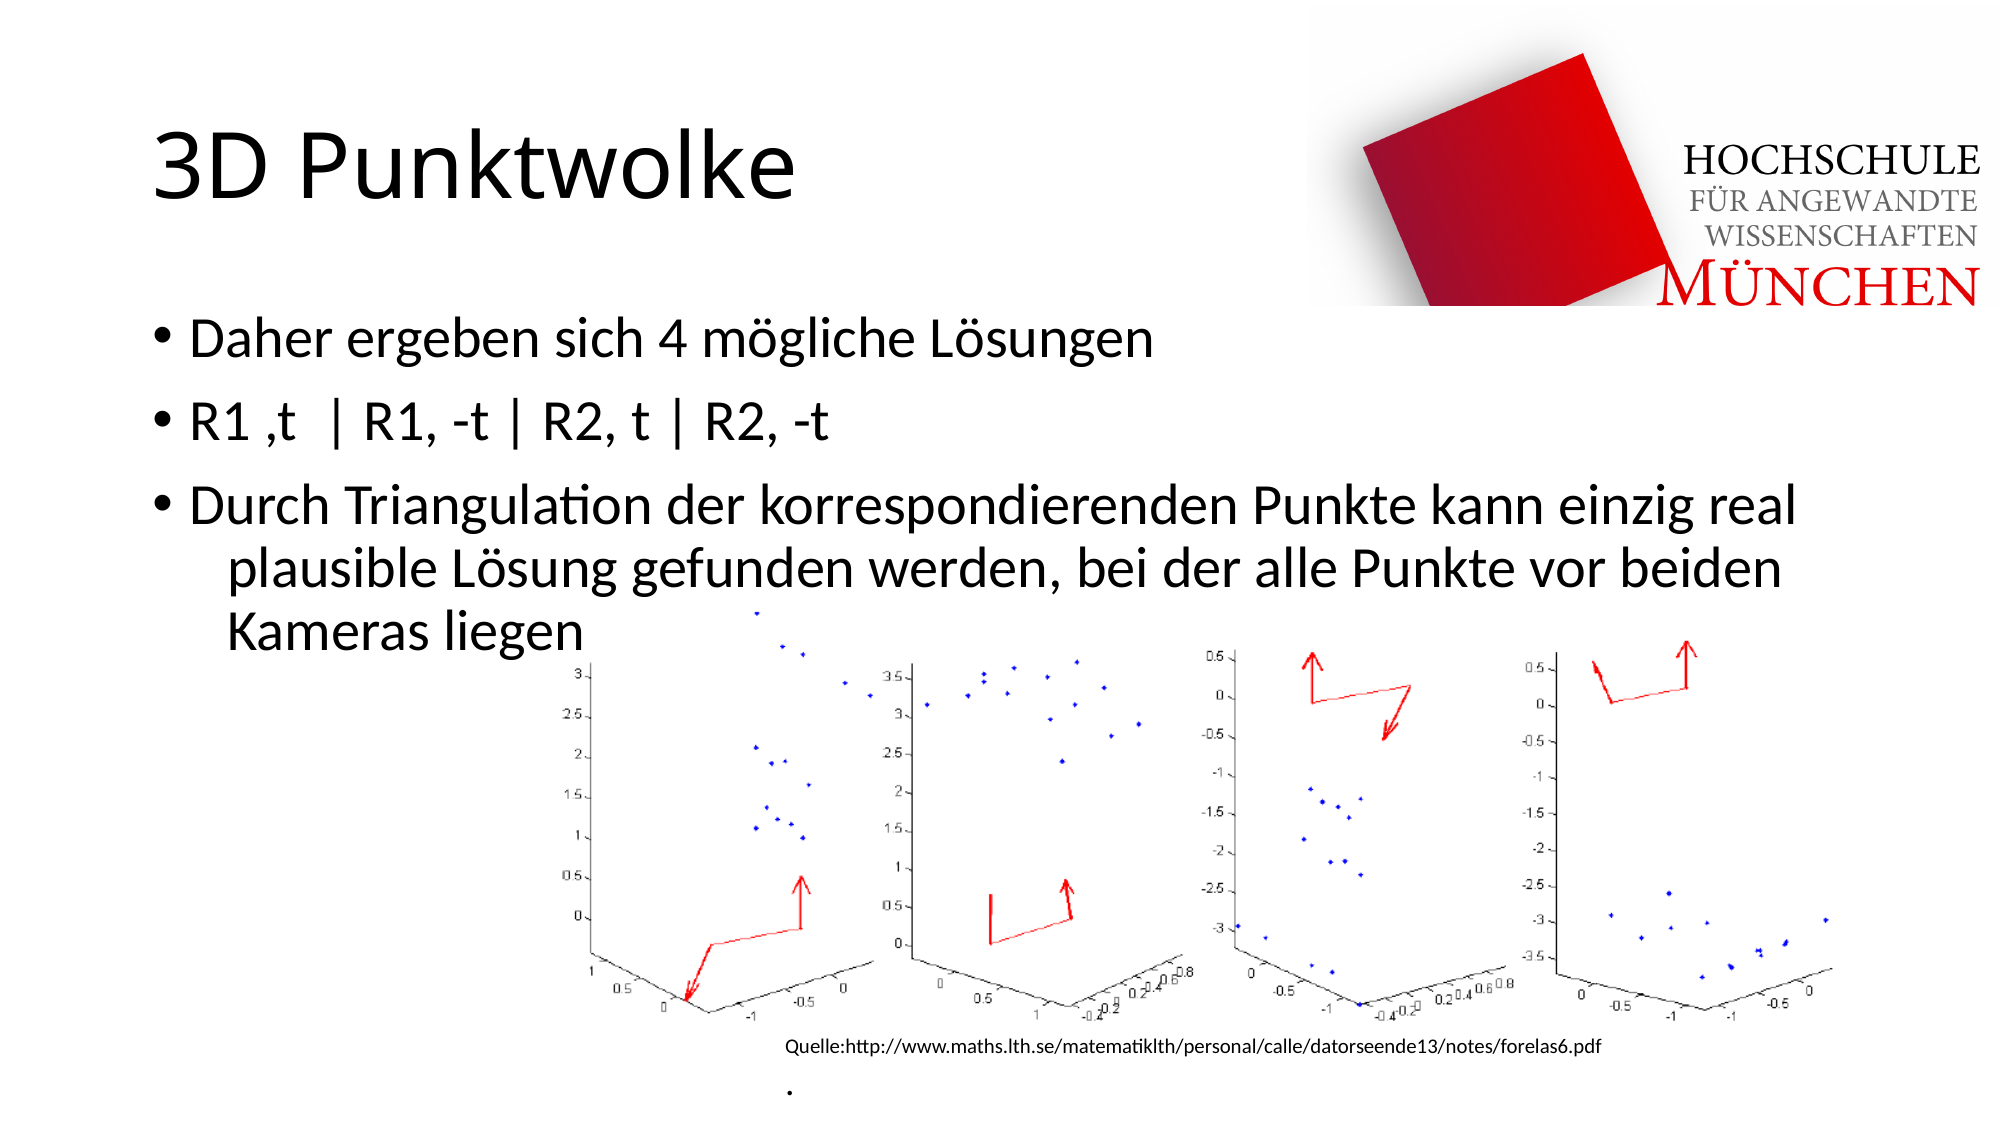

# 3D Punktwolke
Daher ergeben sich 4 mögliche Lösungen
R1 ,t | R1, -t | R2, t | R2, -t
Durch Triangulation der korrespondierenden Punkte kann einzig real plausible Lösung gefunden werden, bei der alle Punkte vor beiden Kameras liegen
Quelle:http://www.maths.lth.se/matematiklth/personal/calle/datorseende13/notes/forelas6.pdf
.